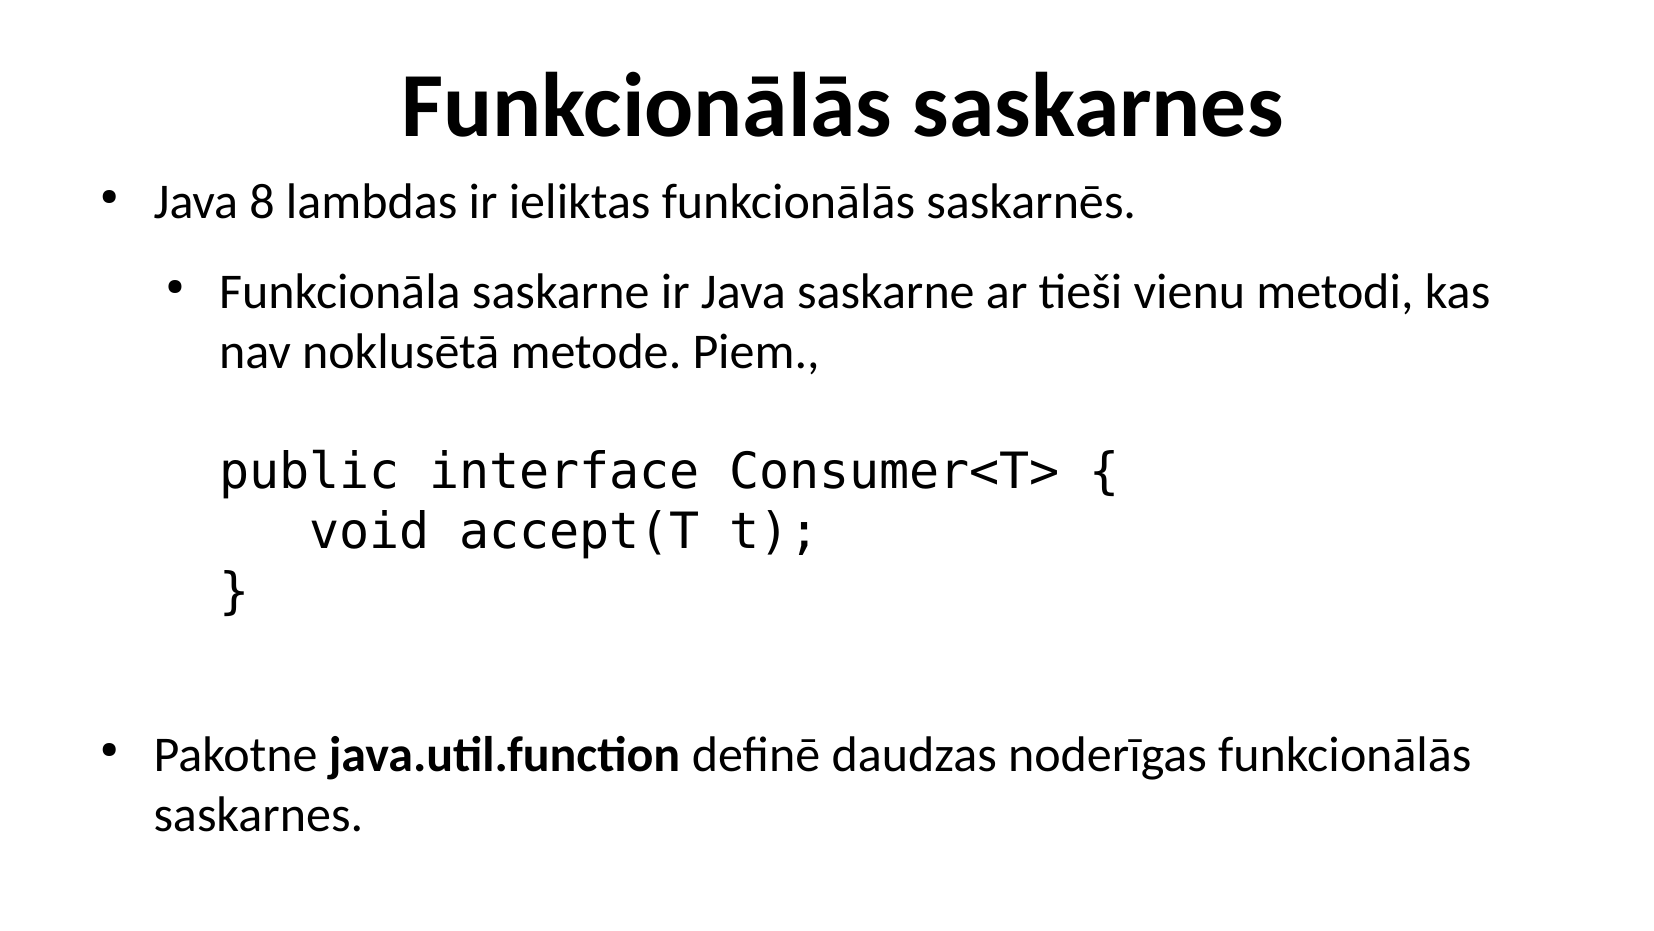

# Funkcionālās saskarnes
Java 8 lambdas ir ieliktas funkcionālās saskarnēs.
Funkcionāla saskarne ir Java saskarne ar tieši vienu metodi, kas nav noklusētā metode. Piem.,
public interface Consumer<T> {
 void accept(T t);
}
Pakotne java.util.function definē daudzas noderīgas funkcionālās saskarnes.